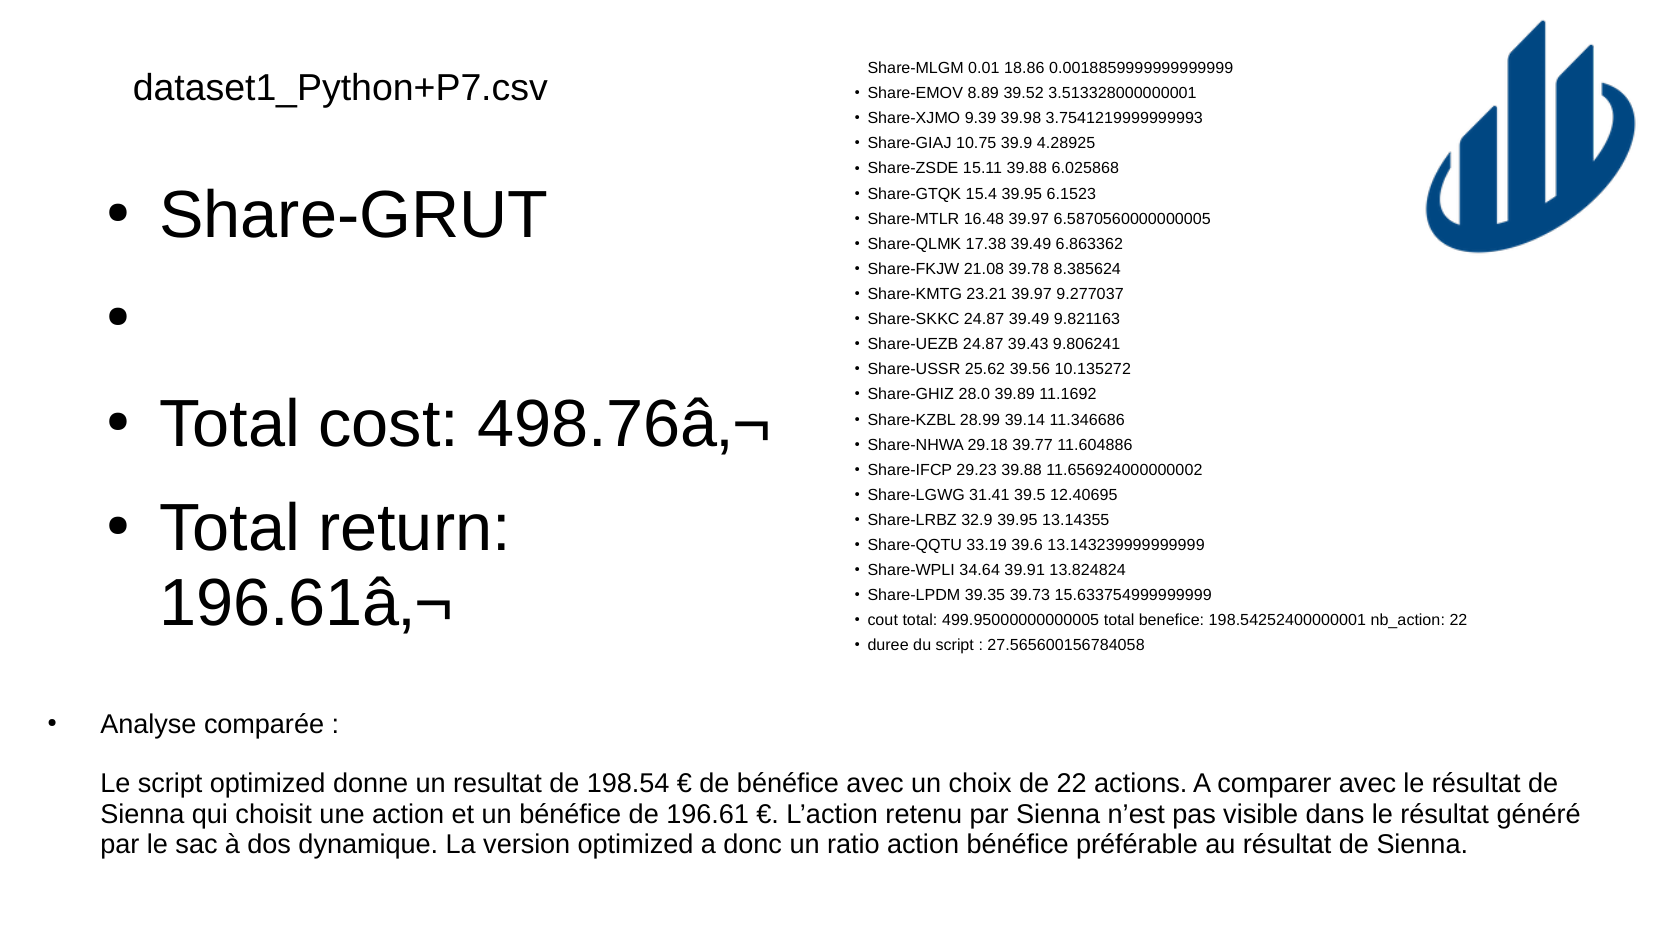

dataset1_Python+P7.csv
Share-MLGM 0.01 18.86 0.0018859999999999999
Share-EMOV 8.89 39.52 3.513328000000001
Share-XJMO 9.39 39.98 3.7541219999999993
Share-GIAJ 10.75 39.9 4.28925
Share-ZSDE 15.11 39.88 6.025868
Share-GTQK 15.4 39.95 6.1523
Share-MTLR 16.48 39.97 6.5870560000000005
Share-QLMK 17.38 39.49 6.863362
Share-FKJW 21.08 39.78 8.385624
Share-KMTG 23.21 39.97 9.277037
Share-SKKC 24.87 39.49 9.821163
Share-UEZB 24.87 39.43 9.806241
Share-USSR 25.62 39.56 10.135272
Share-GHIZ 28.0 39.89 11.1692
Share-KZBL 28.99 39.14 11.346686
Share-NHWA 29.18 39.77 11.604886
Share-IFCP 29.23 39.88 11.656924000000002
Share-LGWG 31.41 39.5 12.40695
Share-LRBZ 32.9 39.95 13.14355
Share-QQTU 33.19 39.6 13.143239999999999
Share-WPLI 34.64 39.91 13.824824
Share-LPDM 39.35 39.73 15.633754999999999
cout total: 499.95000000000005 total benefice: 198.54252400000001 nb_action: 22
duree du script : 27.565600156784058
# Share-GRUT
Total cost: 498.76â‚¬
Total return: 196.61â‚¬
Analyse comparée :
Le script optimized donne un resultat de 198.54 € de bénéfice avec un choix de 22 actions. A comparer avec le résultat de Sienna qui choisit une action et un bénéfice de 196.61 €. L’action retenu par Sienna n’est pas visible dans le résultat généré par le sac à dos dynamique. La version optimized a donc un ratio action bénéfice préférable au résultat de Sienna.